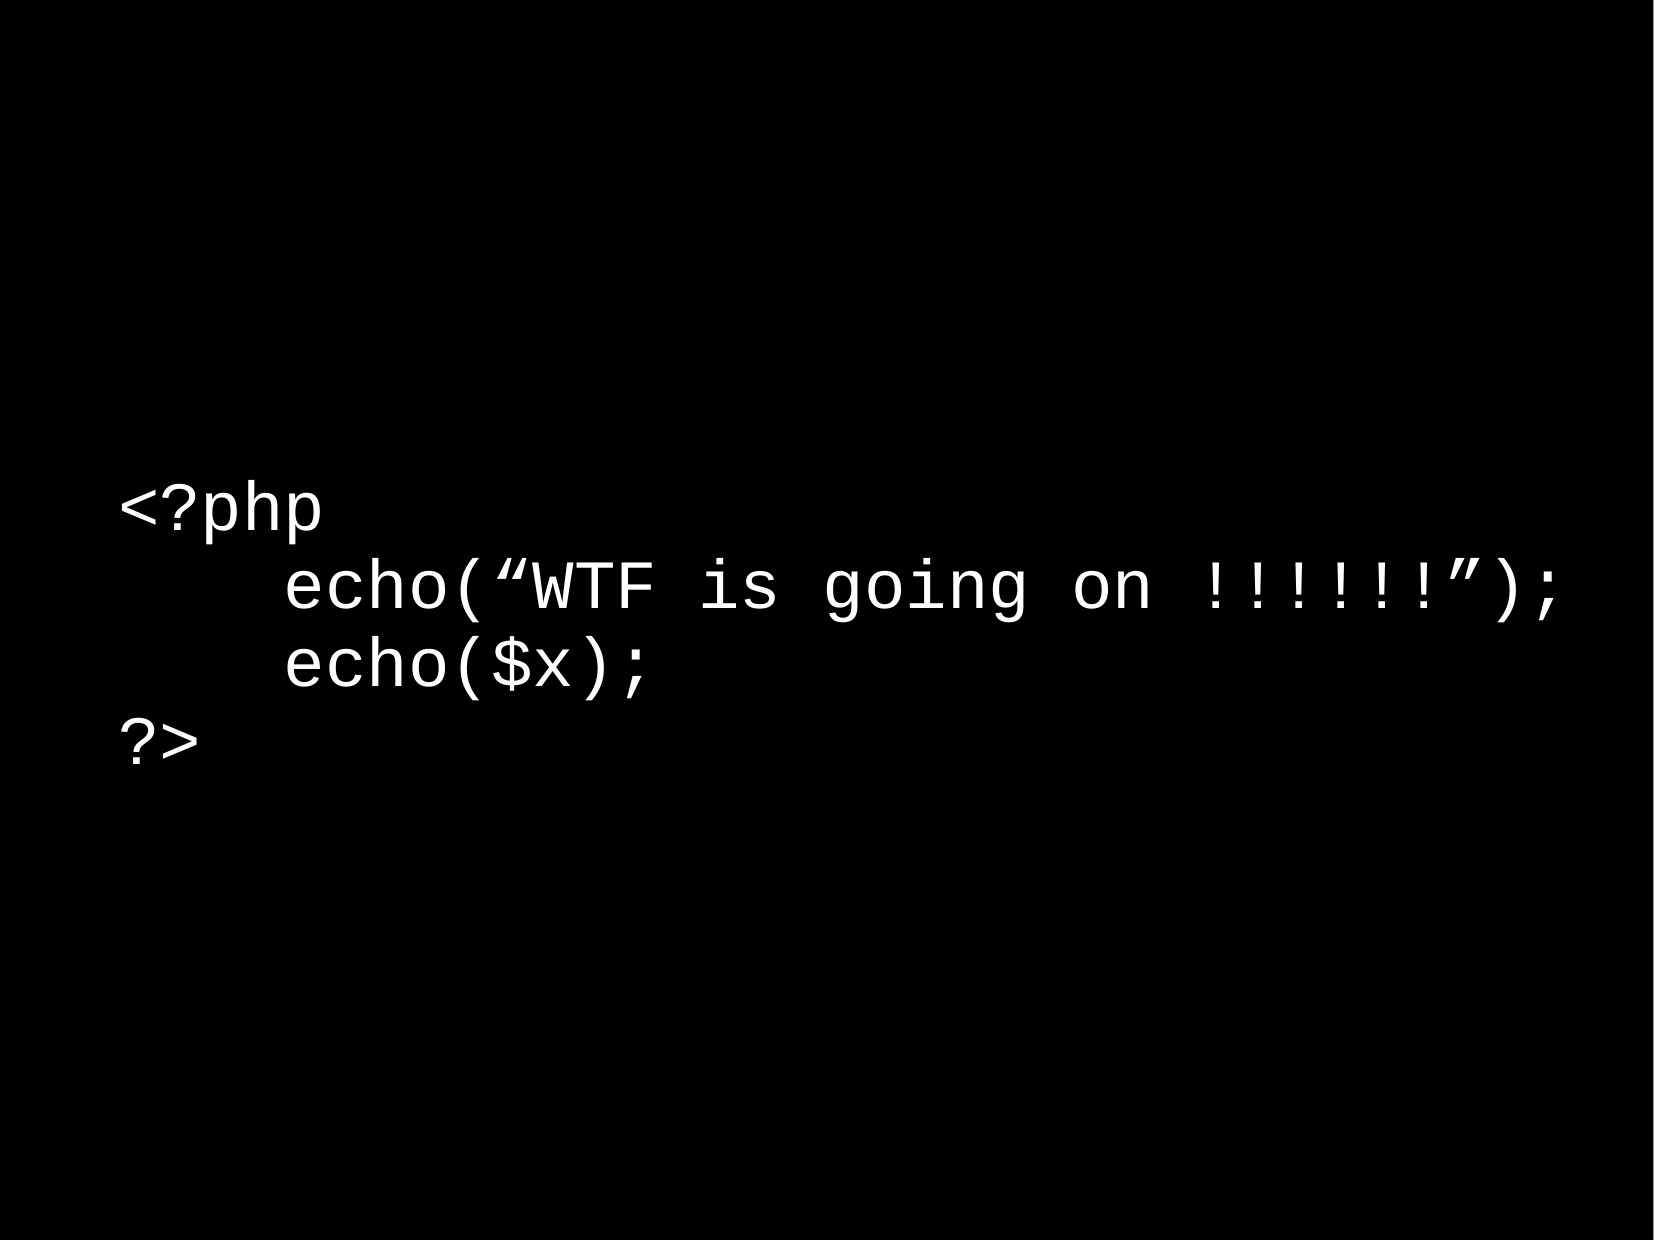

# <?php echo(“WTF is going on !!!!!!”); echo($x); ?>